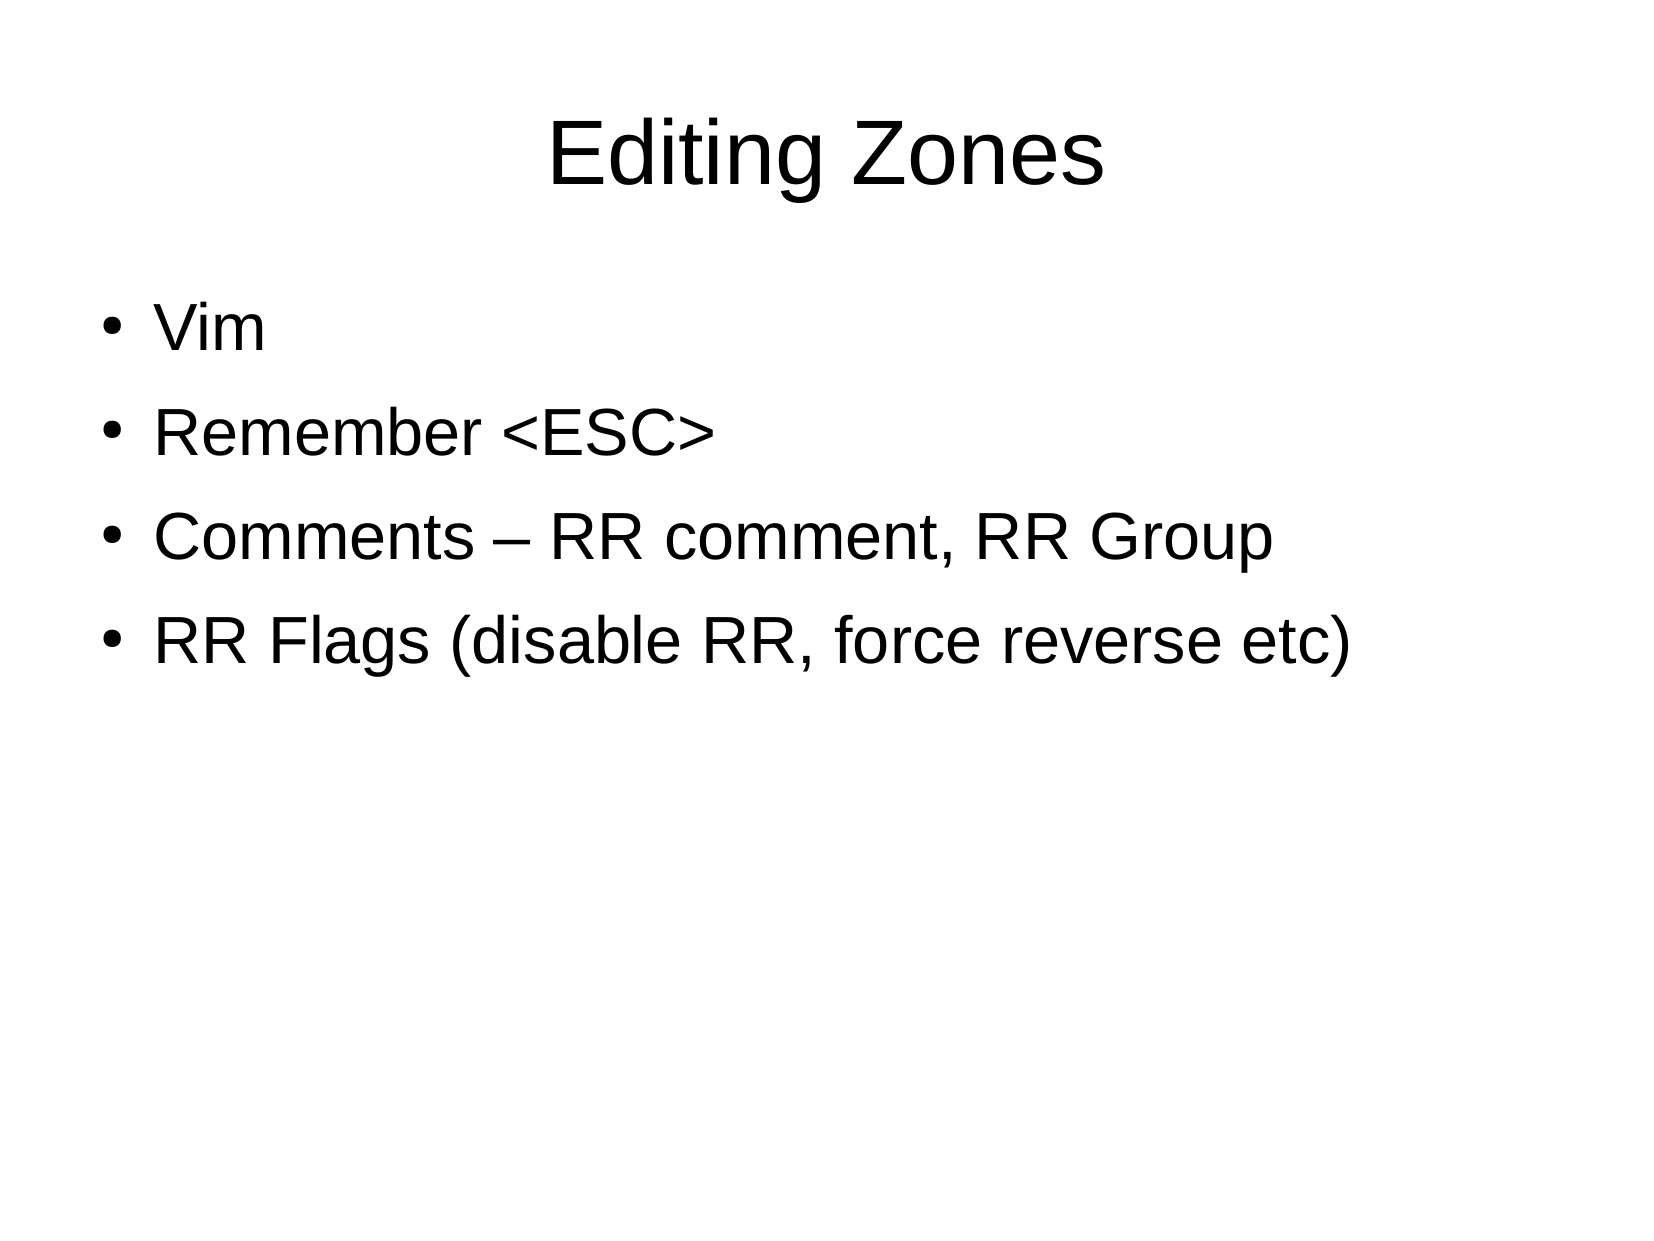

# Editing Zones
Vim
Remember <ESC>
Comments – RR comment, RR Group
RR Flags (disable RR, force reverse etc)